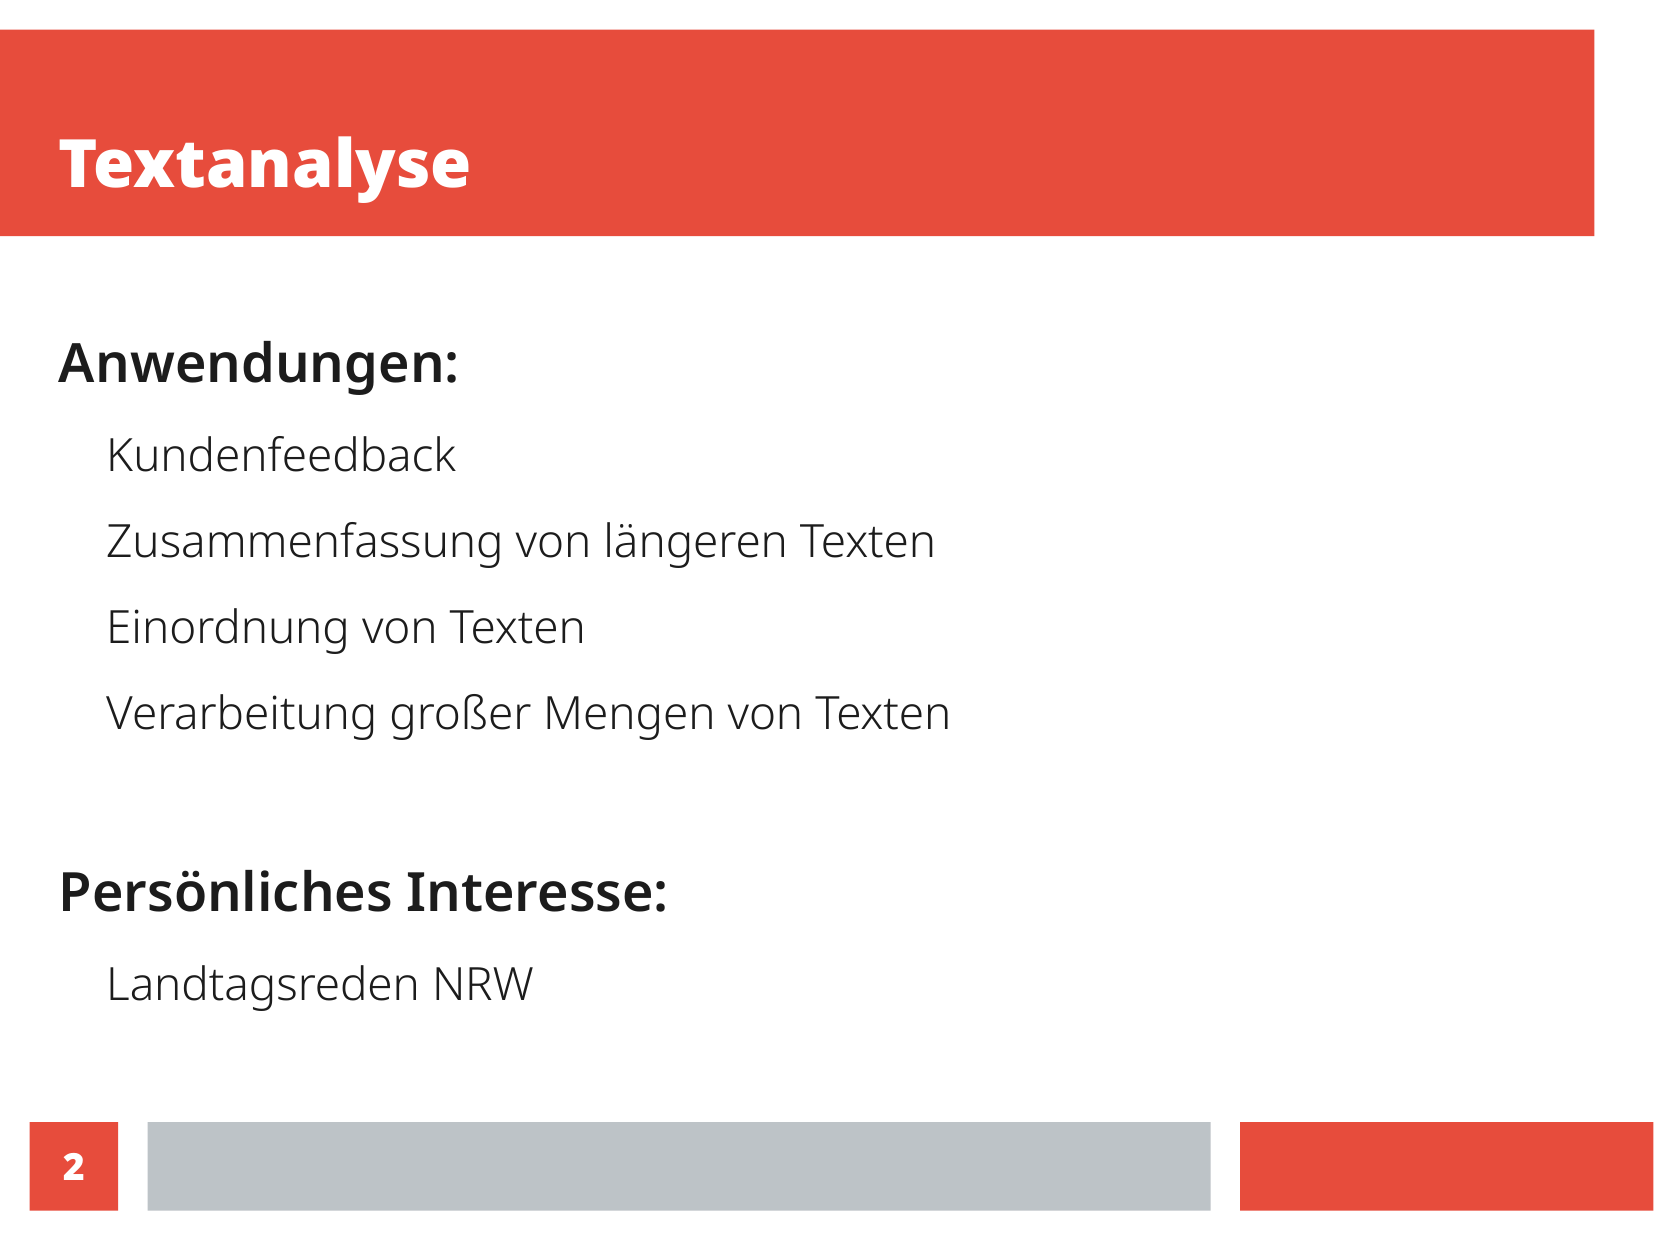

# Textanalyse
Anwendungen:
Kundenfeedback
Zusammenfassung von längeren Texten
Einordnung von Texten
Verarbeitung großer Mengen von Texten
Persönliches Interesse:
Landtagsreden NRW
2